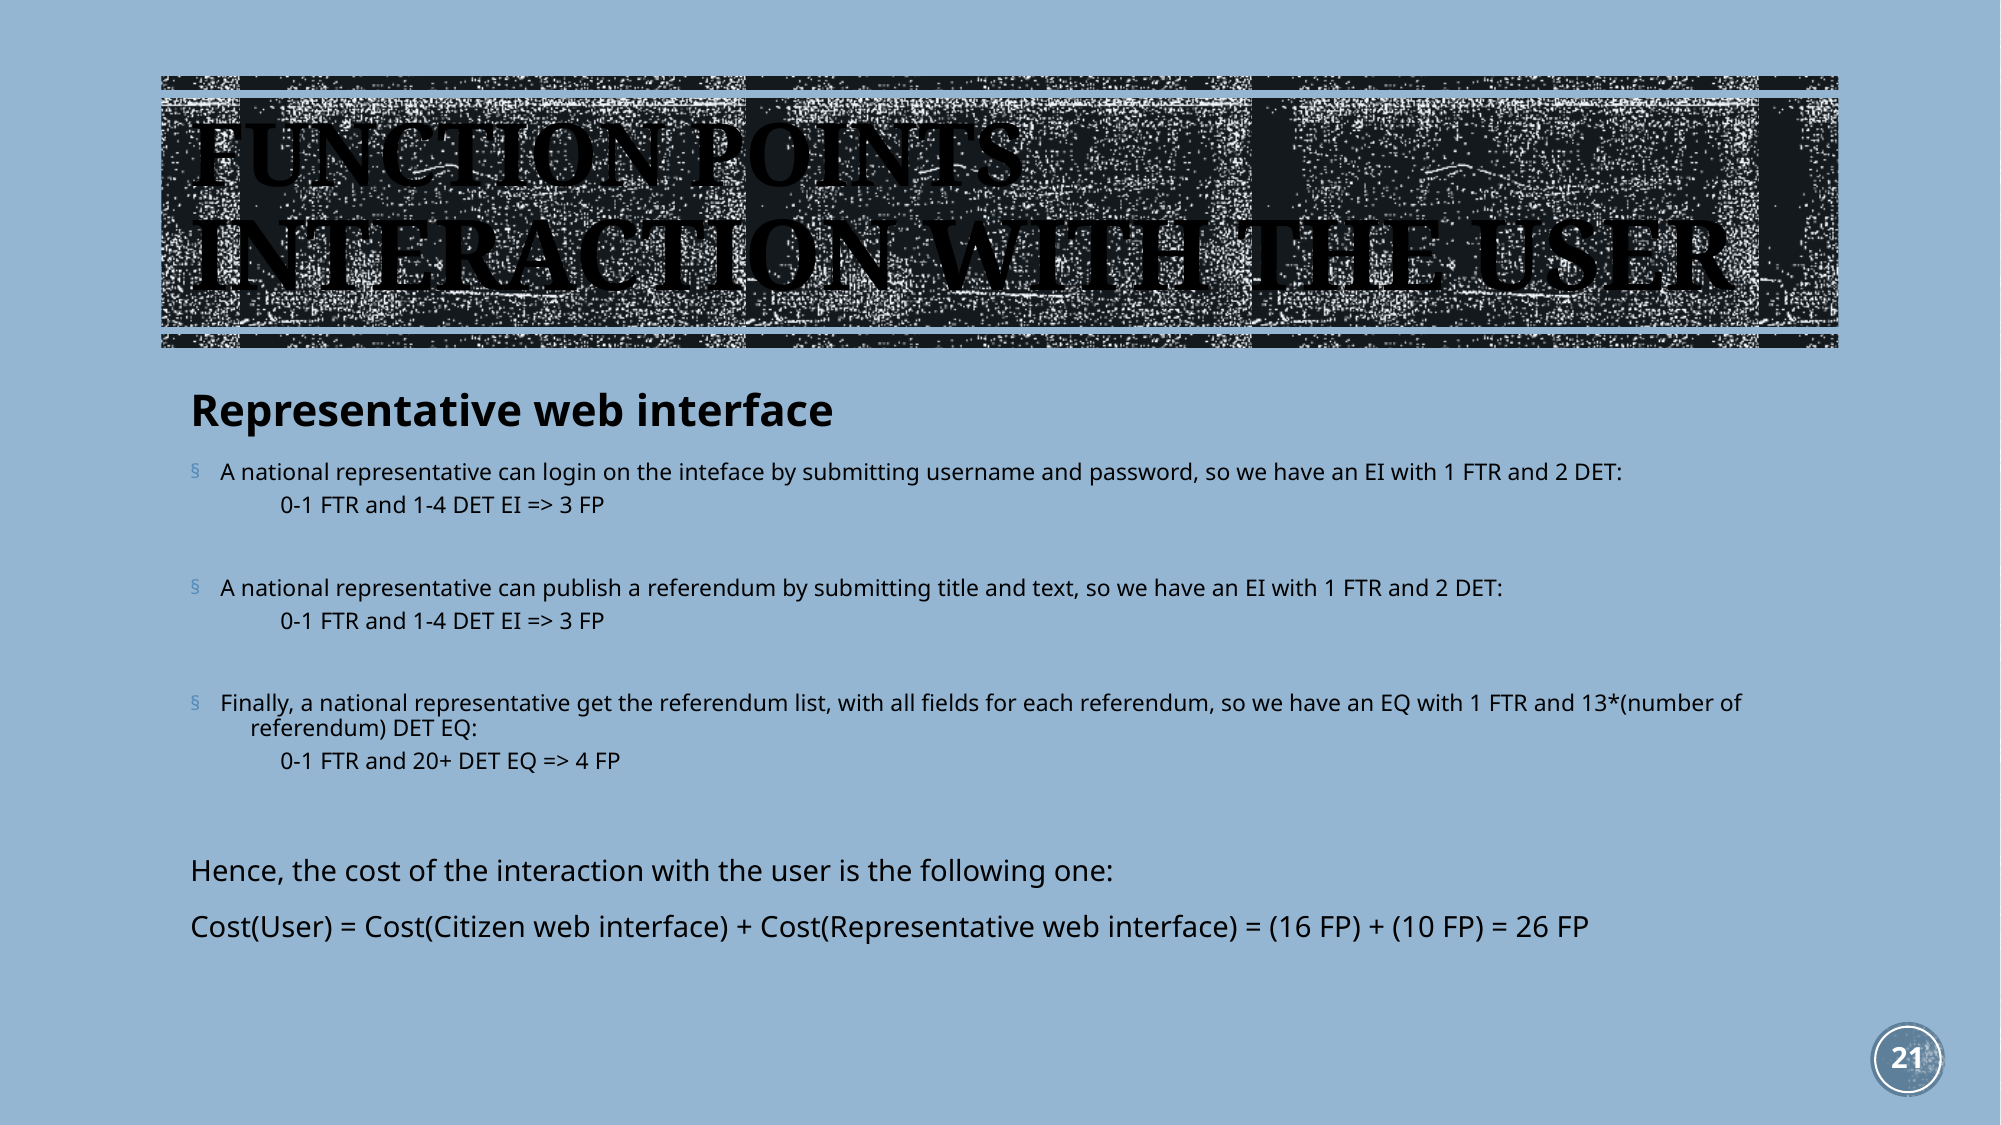

# Function points Interaction with the user
Representative web interface
A national representative can login on the inteface by submitting username and password, so we have an EI with 1 FTR and 2 DET:
0-1 FTR and 1-4 DET EI => 3 FP
A national representative can publish a referendum by submitting title and text, so we have an EI with 1 FTR and 2 DET:
0-1 FTR and 1-4 DET EI => 3 FP
Finally, a national representative get the referendum list, with all fields for each referendum, so we have an EQ with 1 FTR and 13*(number of referendum) DET EQ:
0-1 FTR and 20+ DET EQ => 4 FP
Hence, the cost of the interaction with the user is the following one:
Cost(User) = Cost(Citizen web interface) + Cost(Representative web interface) = (16 FP) + (10 FP) = 26 FP